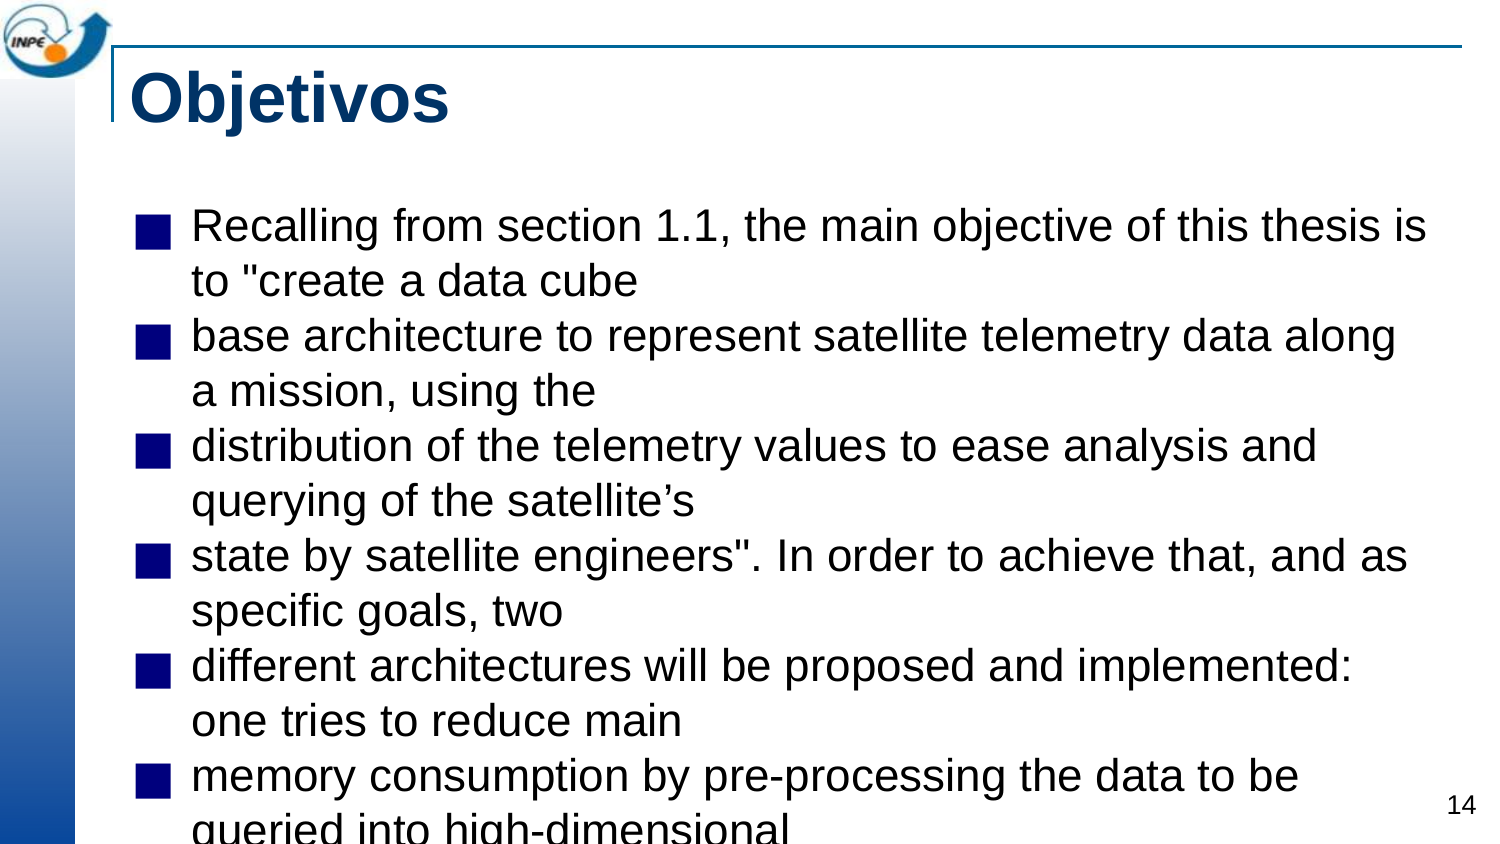

# Objetivos
Recalling from section 1.1, the main objective of this thesis is to "create a data cube
base architecture to represent satellite telemetry data along a mission, using the
distribution of the telemetry values to ease analysis and querying of the satellite’s
state by satellite engineers". In order to achieve that, and as specific goals, two
different architectures will be proposed and implemented: one tries to reduce main
memory consumption by pre-processing the data to be queried into high-dimensional
and low-dimensional, and then filters the resulting data cubes by the dimensions
related to each pre-defined query; the other uses an inverted index compression
technique of changing the TID lists to hold interval lists instead of raw number lists,
and tries to see how that affects query response time and memory consumption.